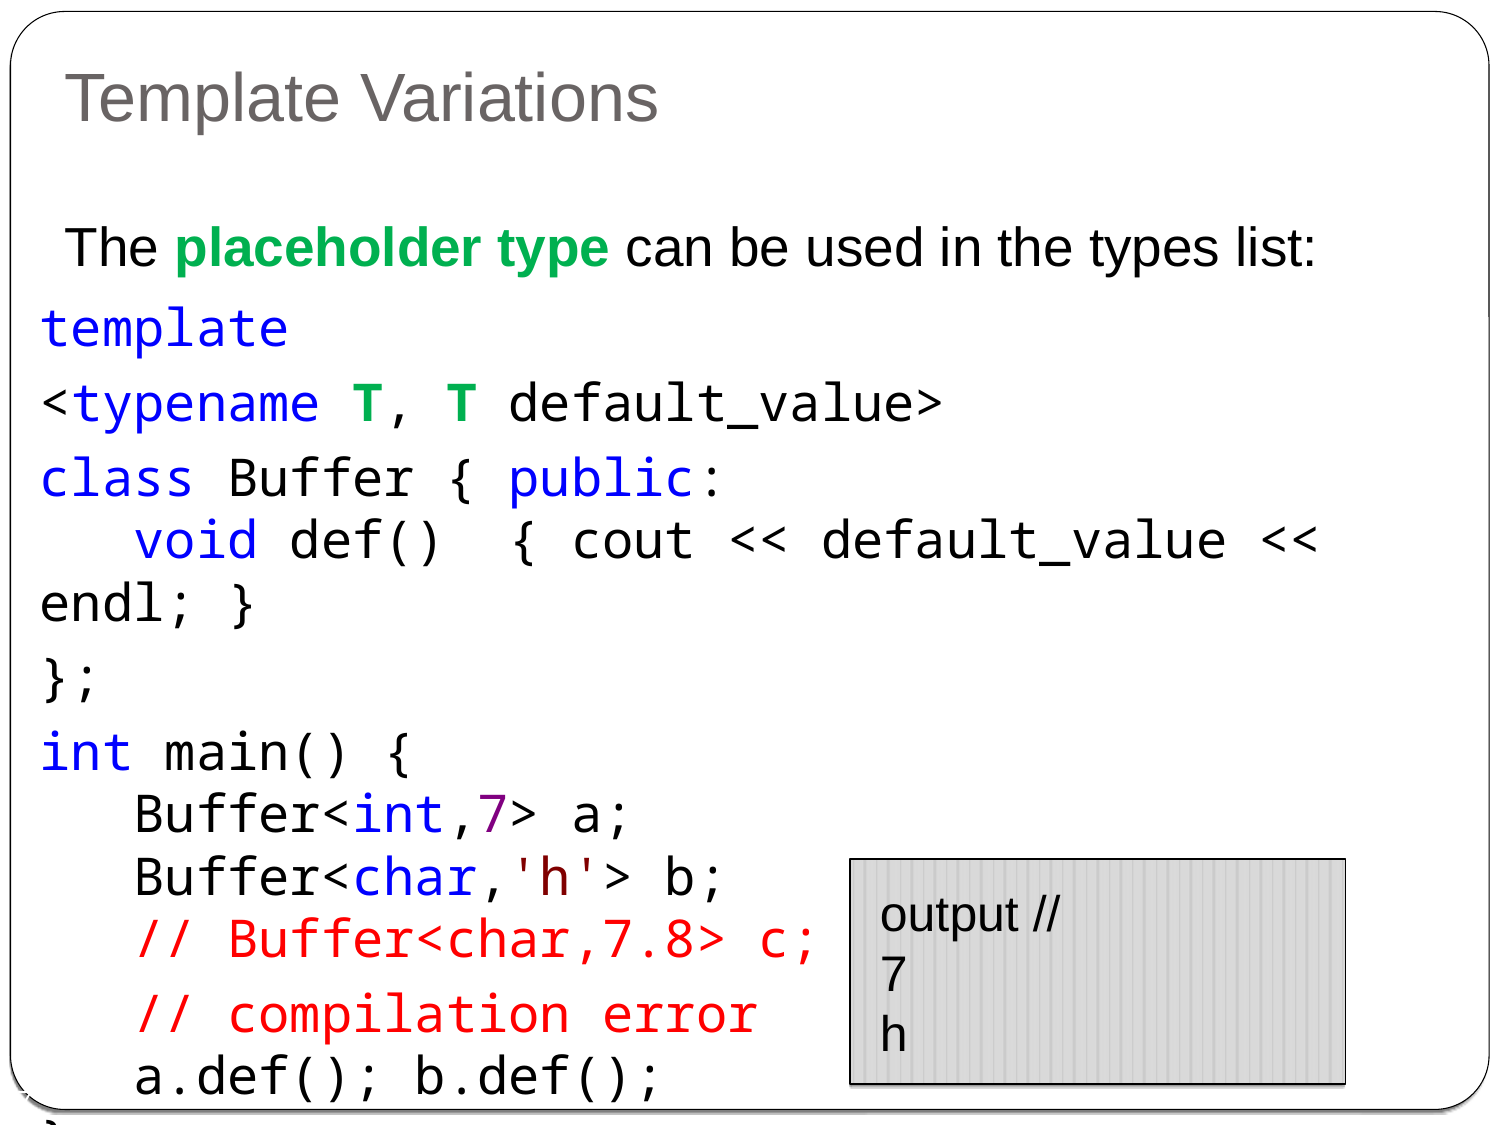

# Template Variations
The placeholder type can be used in the types list:
template
<typename T, T default_value>
class Buffer { public:
   void def()  { cout << default_value << endl; }
};
int main() {
   Buffer<int,7> a;
   Buffer<char,'h'> b;
   // Buffer<char,7.8> c;
 // compilation error
 a.def(); b.def();
}
// output
7
h